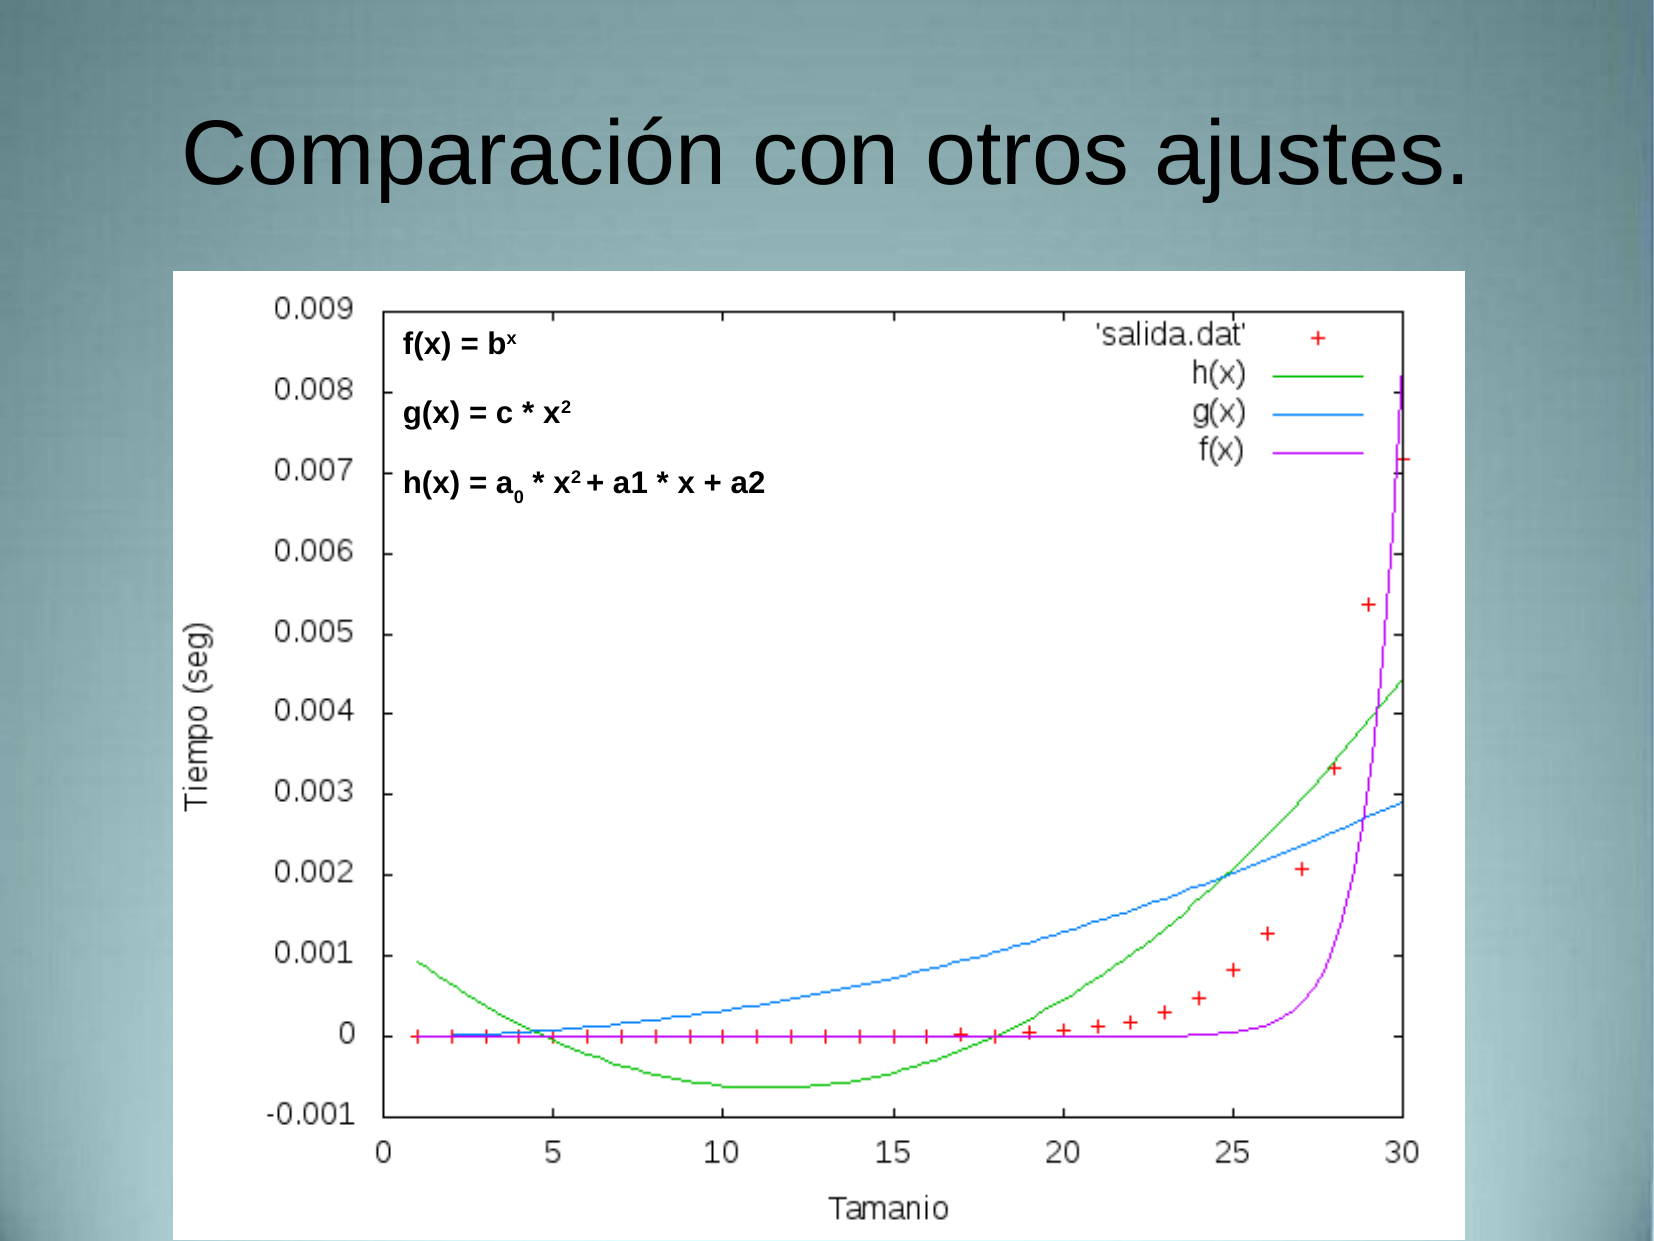

# Comparación con otros ajustes.
f(x) = bx
g(x) = c * x2
h(x) = a0 * x2 + a1 * x + a2